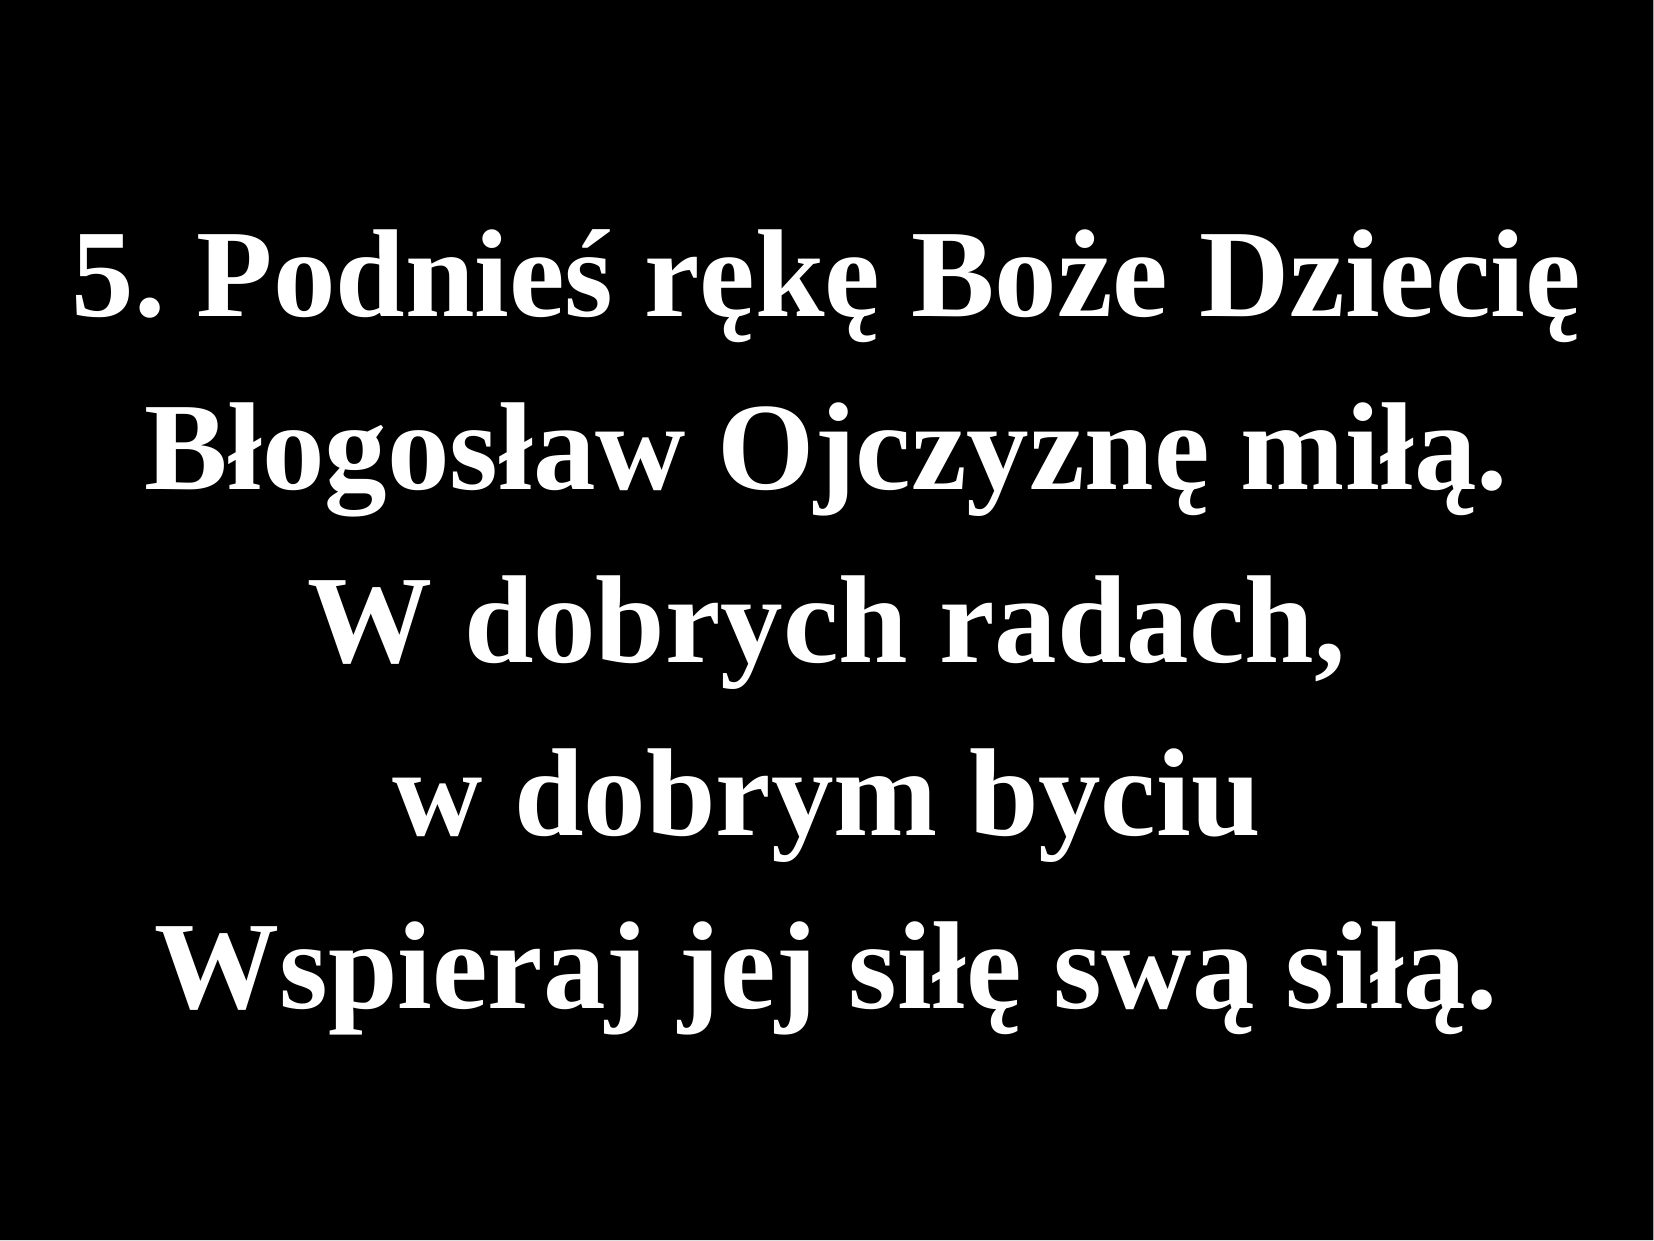

# 5. Podnieś rękę Boże Dziecię ppp Błogosław Ojczyznę miłą. ppp W dobrych radach, ppp w dobrym byciu ppp Wspieraj jej siłę swą siłą.